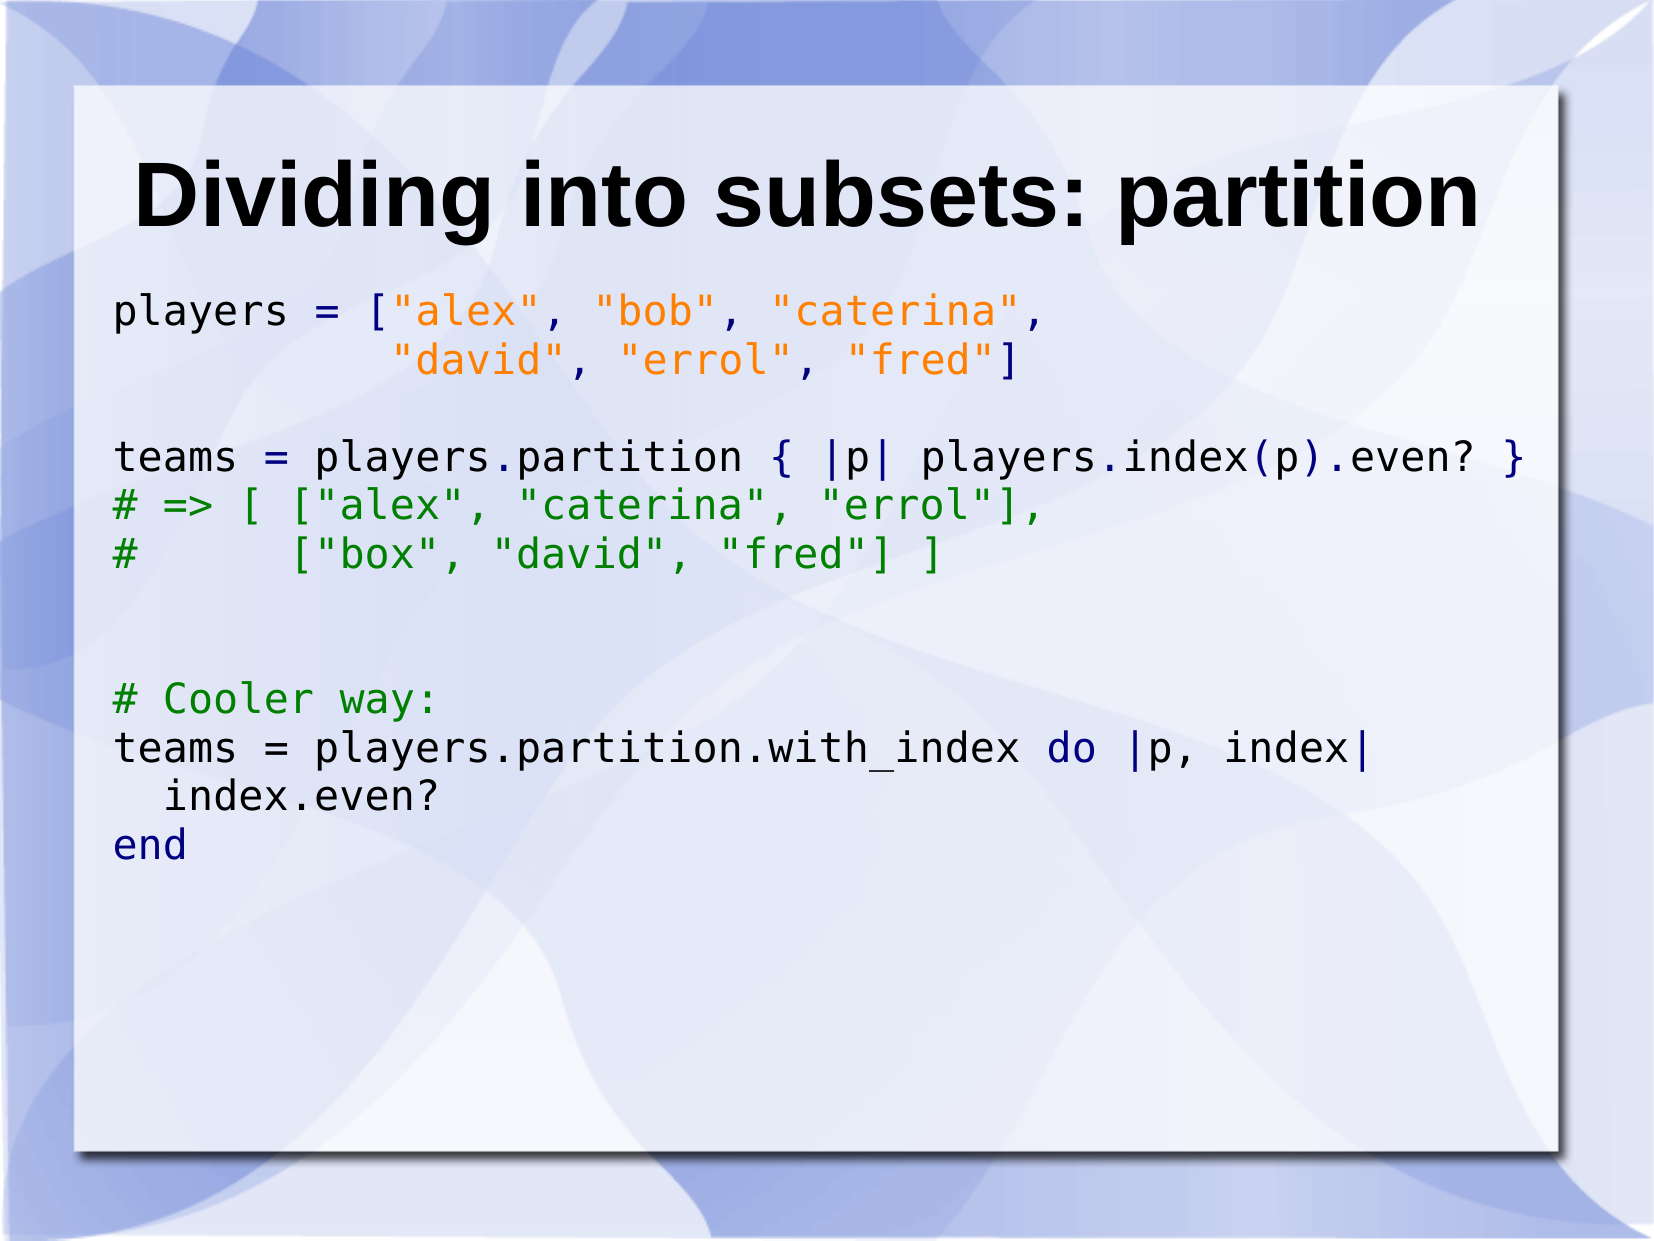

# Dividing into subsets: partition
players = ["alex", "bob", "caterina",
 "david", "errol", "fred"]
teams = players.partition { |p| players.index(p).even? }
# => [ ["alex", "caterina", "errol"],
# ["box", "david", "fred"] ]
# Cooler way:
teams = players.partition.with_index do |p, index|
 index.even?
end